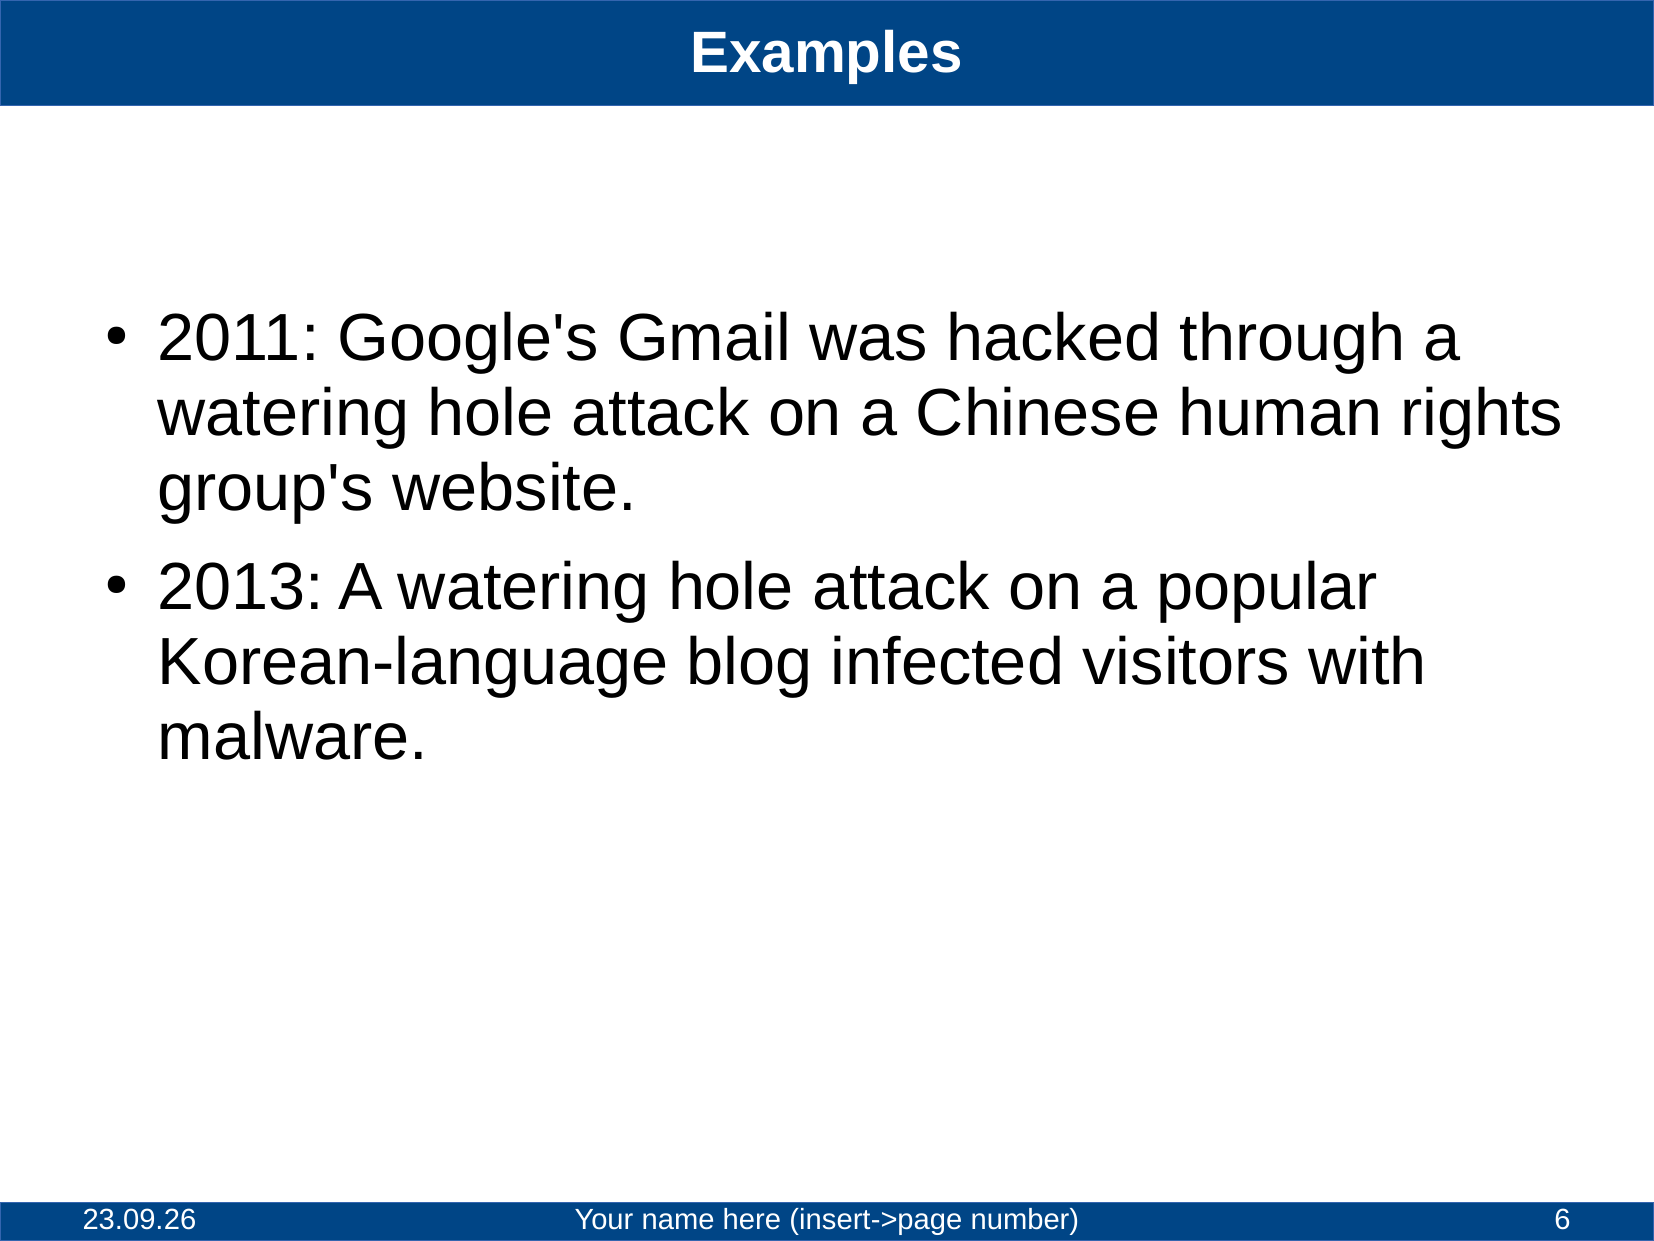

# Examples
2011: Google's Gmail was hacked through a watering hole attack on a Chinese human rights group's website.
2013: A watering hole attack on a popular Korean-language blog infected visitors with malware.
Your name here (insert->page number)
6